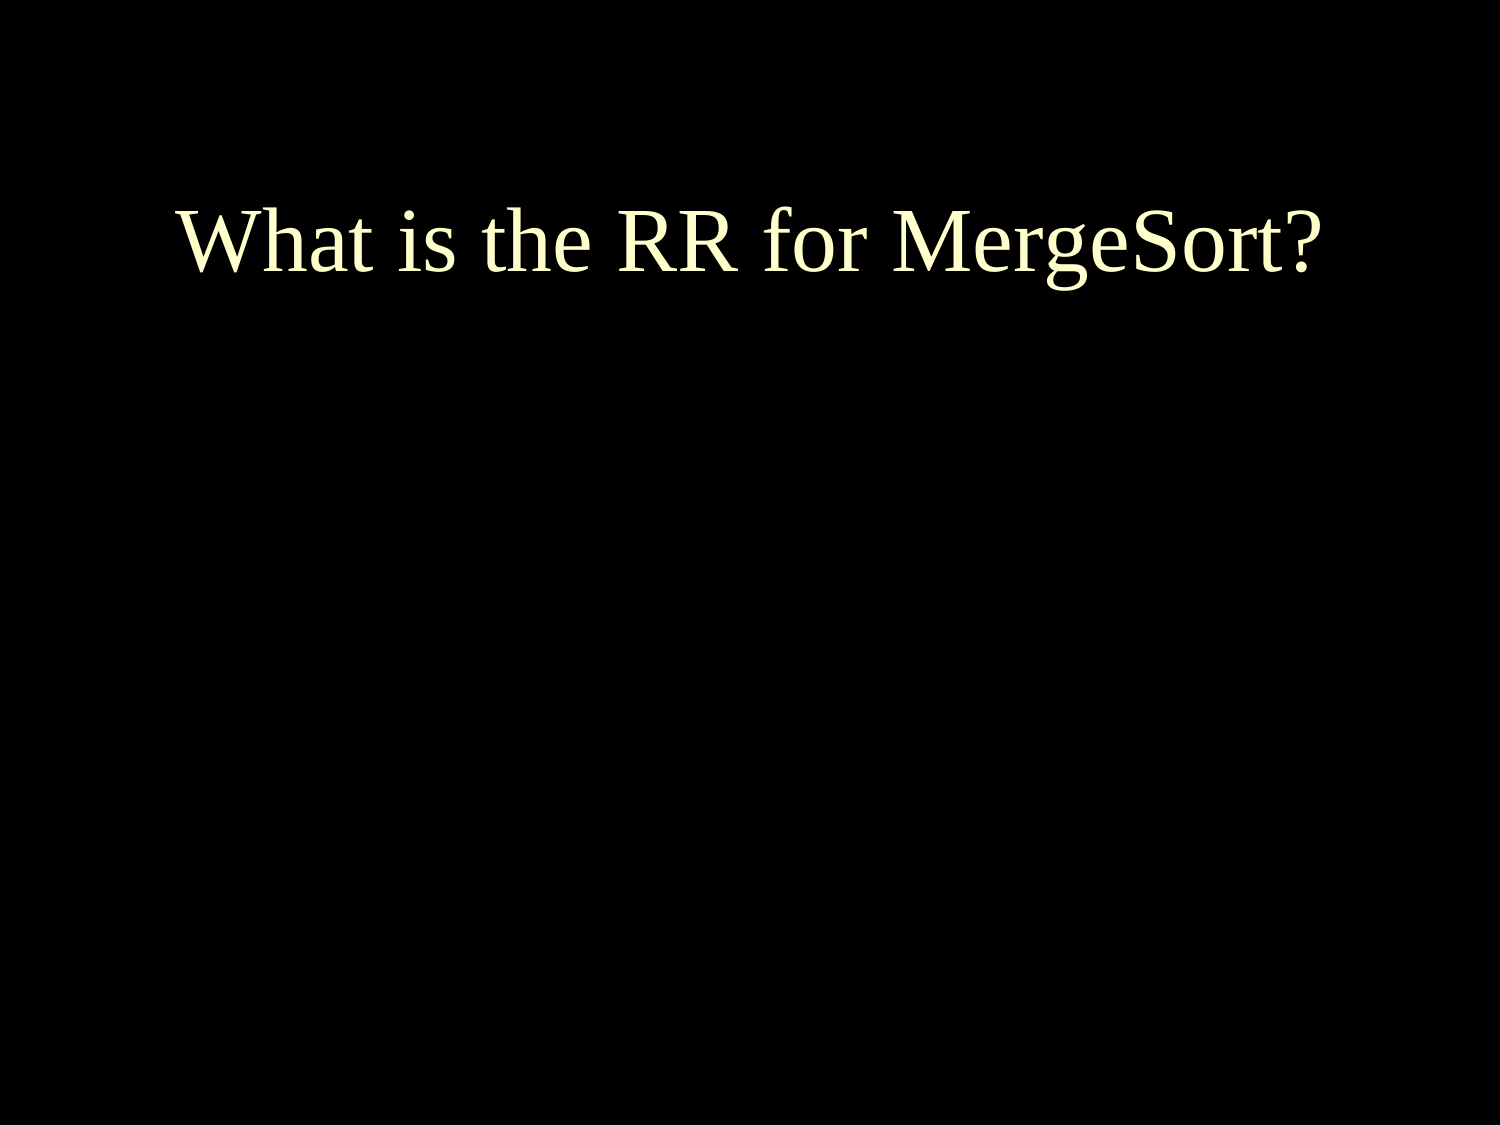

# What is the RR for MergeSort?